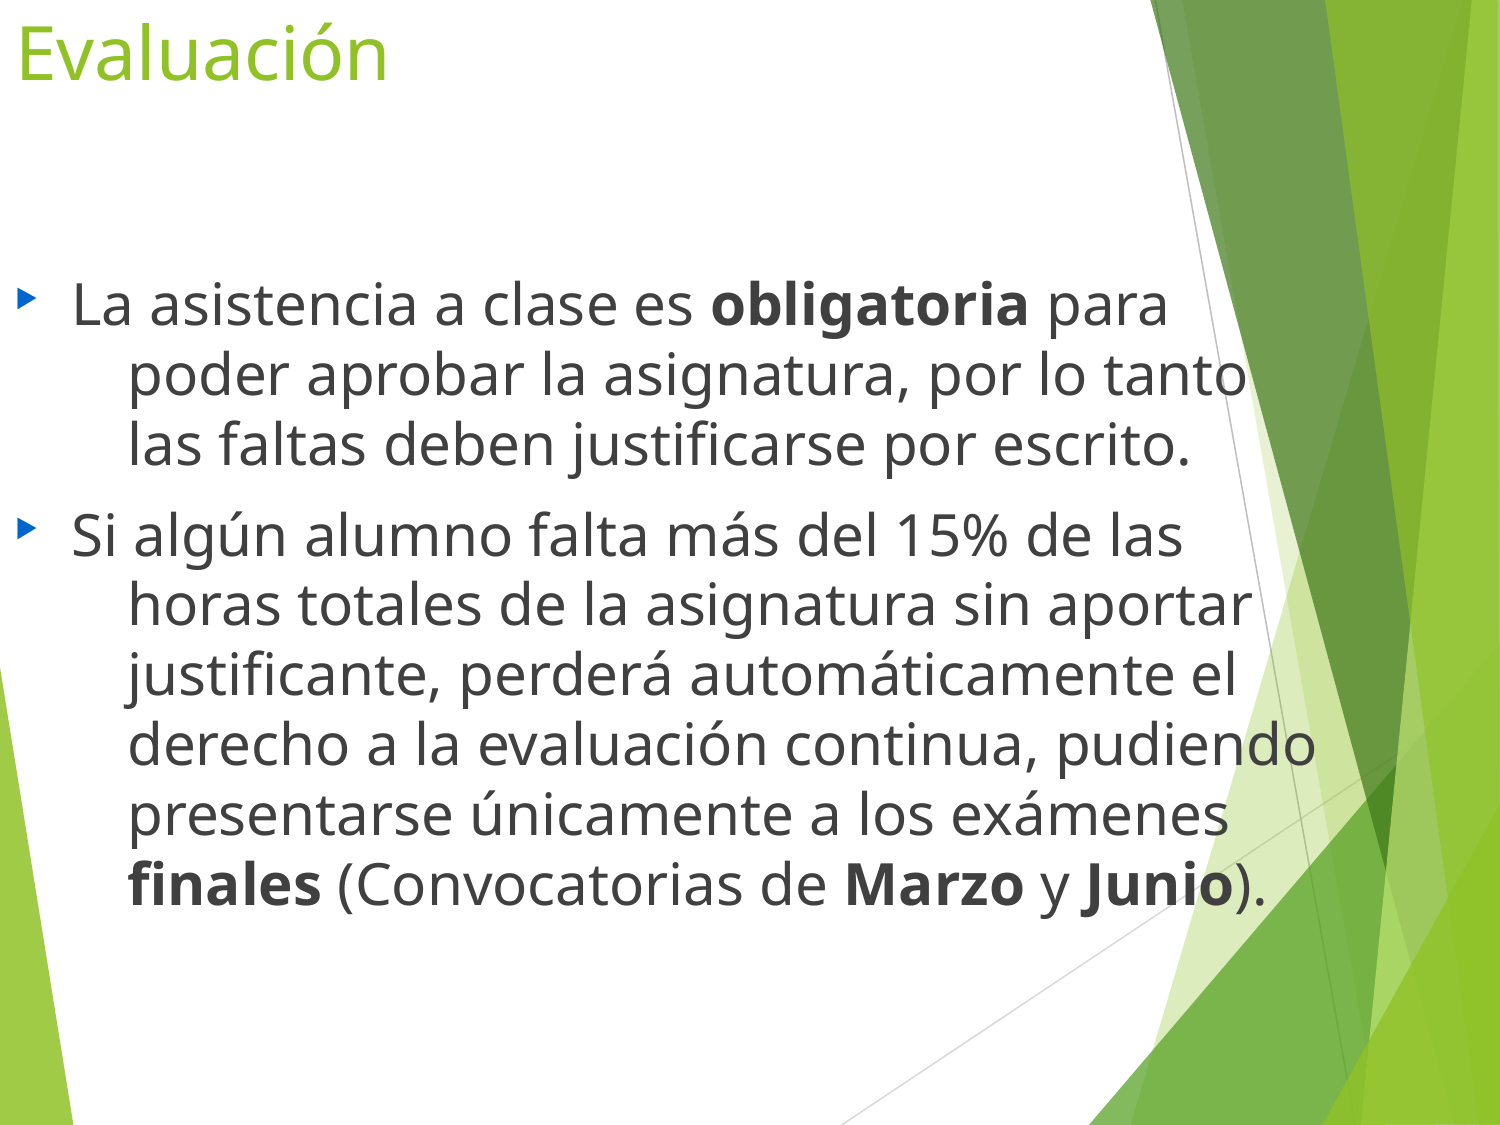

# Evaluación
La asistencia a clase es obligatoria para poder aprobar la asignatura, por lo tanto las faltas deben justificarse por escrito.
Si algún alumno falta más del 15% de las horas totales de la asignatura sin aportar justificante, perderá automáticamente el derecho a la evaluación continua, pudiendo presentarse únicamente a los exámenes finales (Convocatorias de Marzo y Junio).